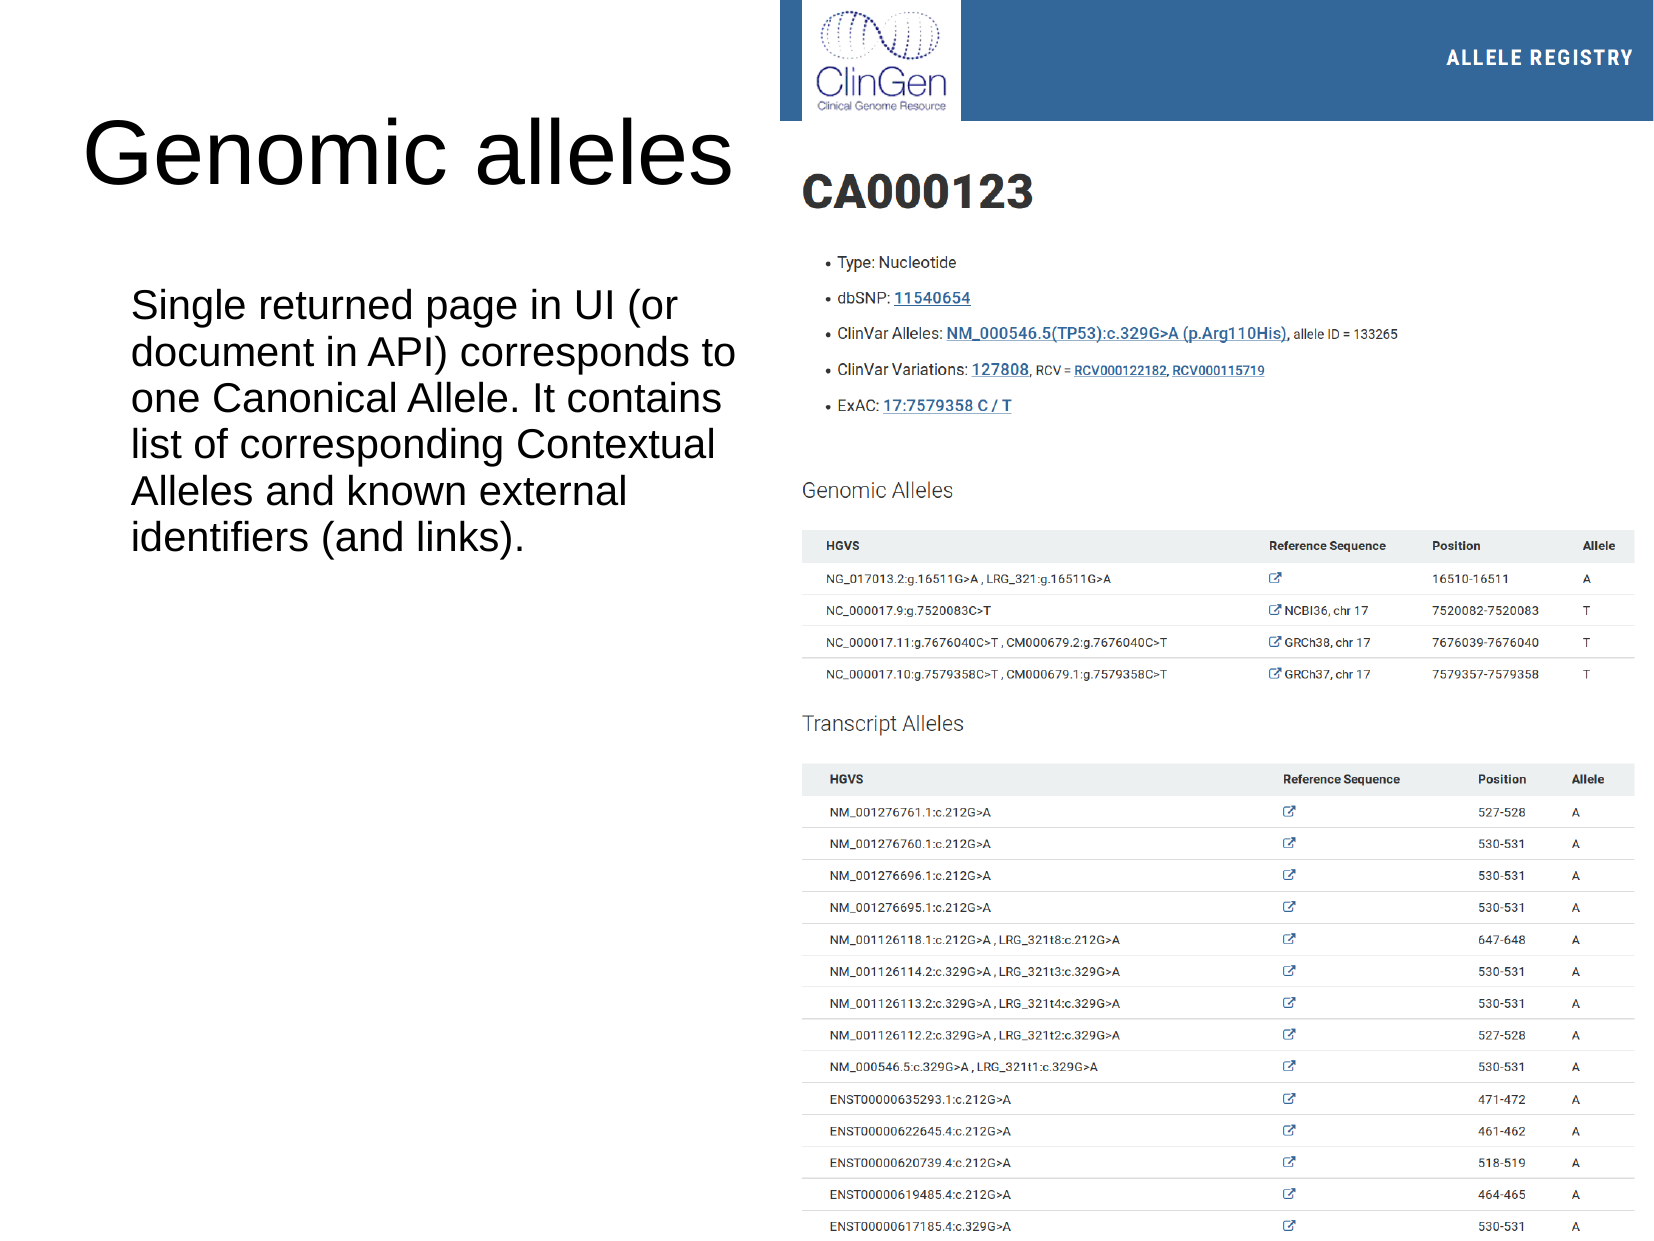

# Genomic alleles
Single returned page in UI (or document in API) corresponds to one Canonical Allele. It contains list of corresponding Contextual Alleles and known external identifiers (and links).
4